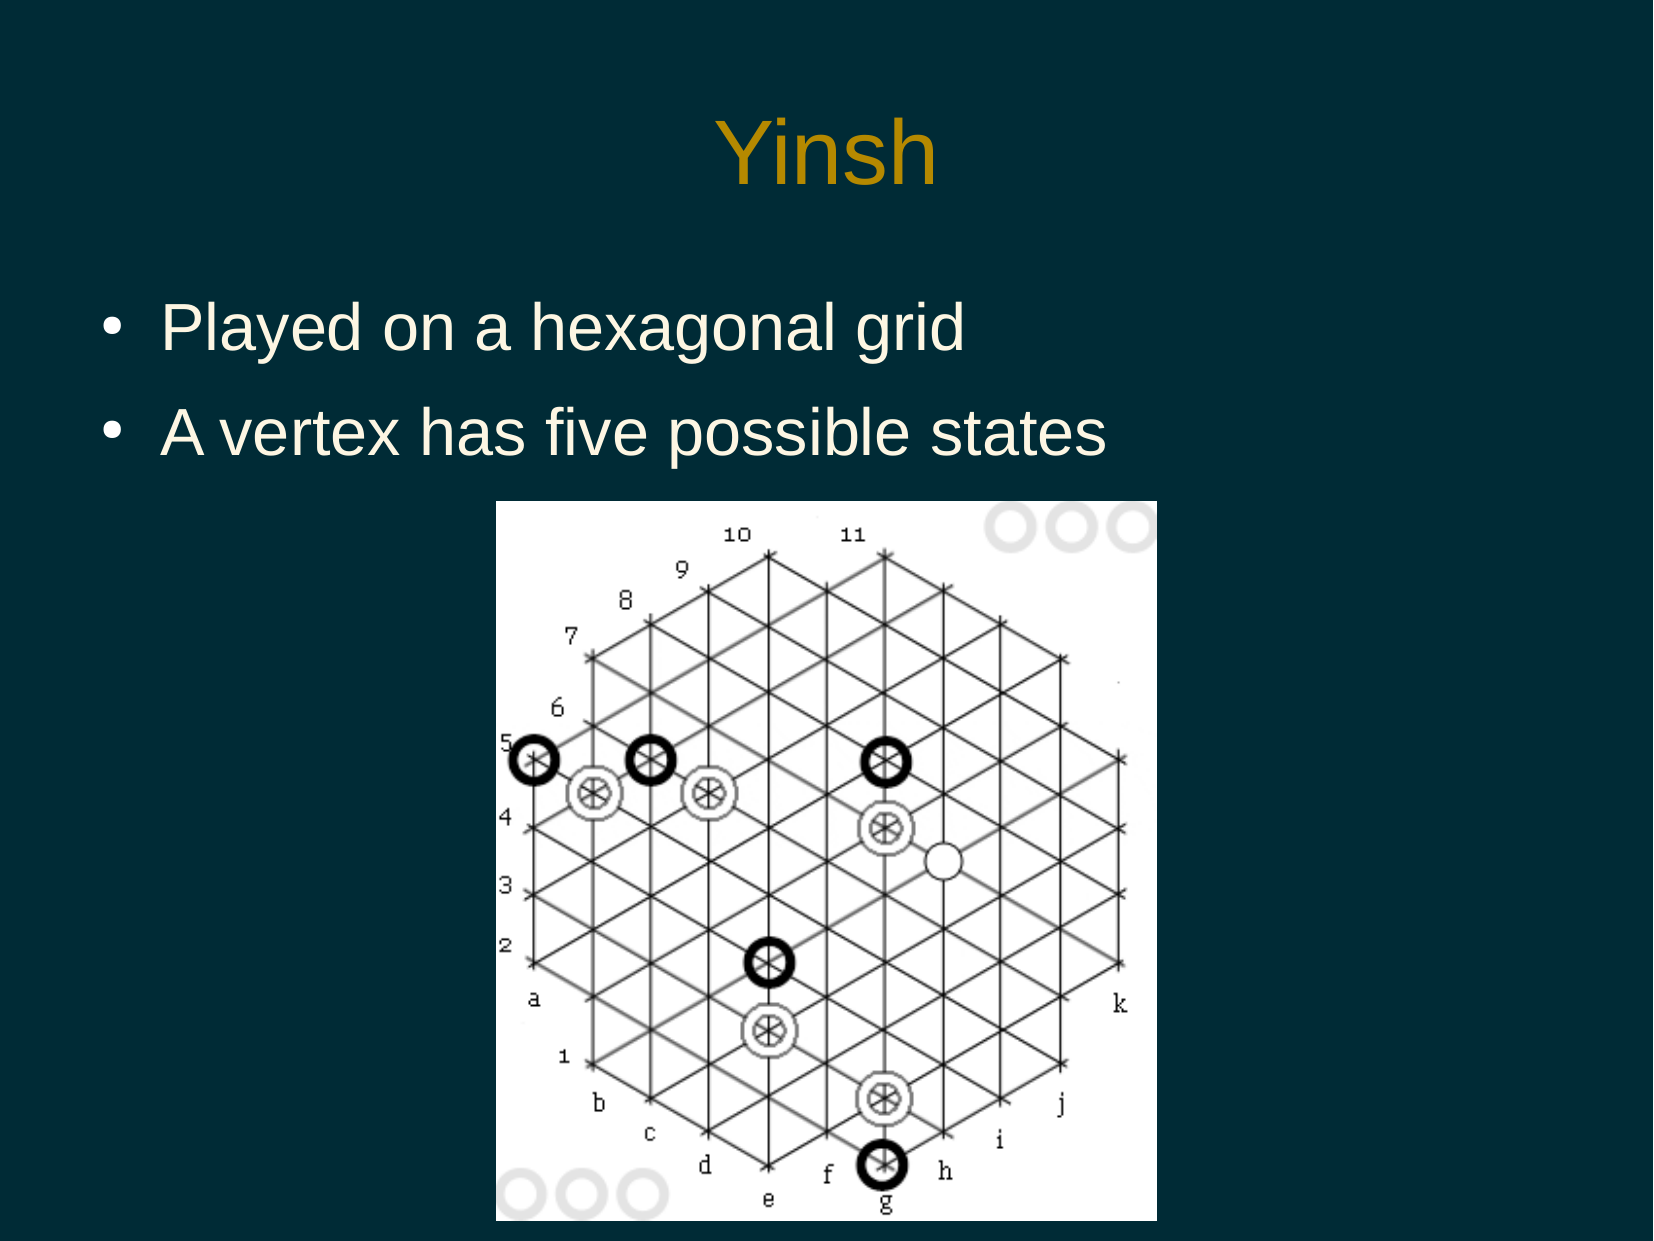

# Yinsh
Played on a hexagonal grid
A vertex has five possible states